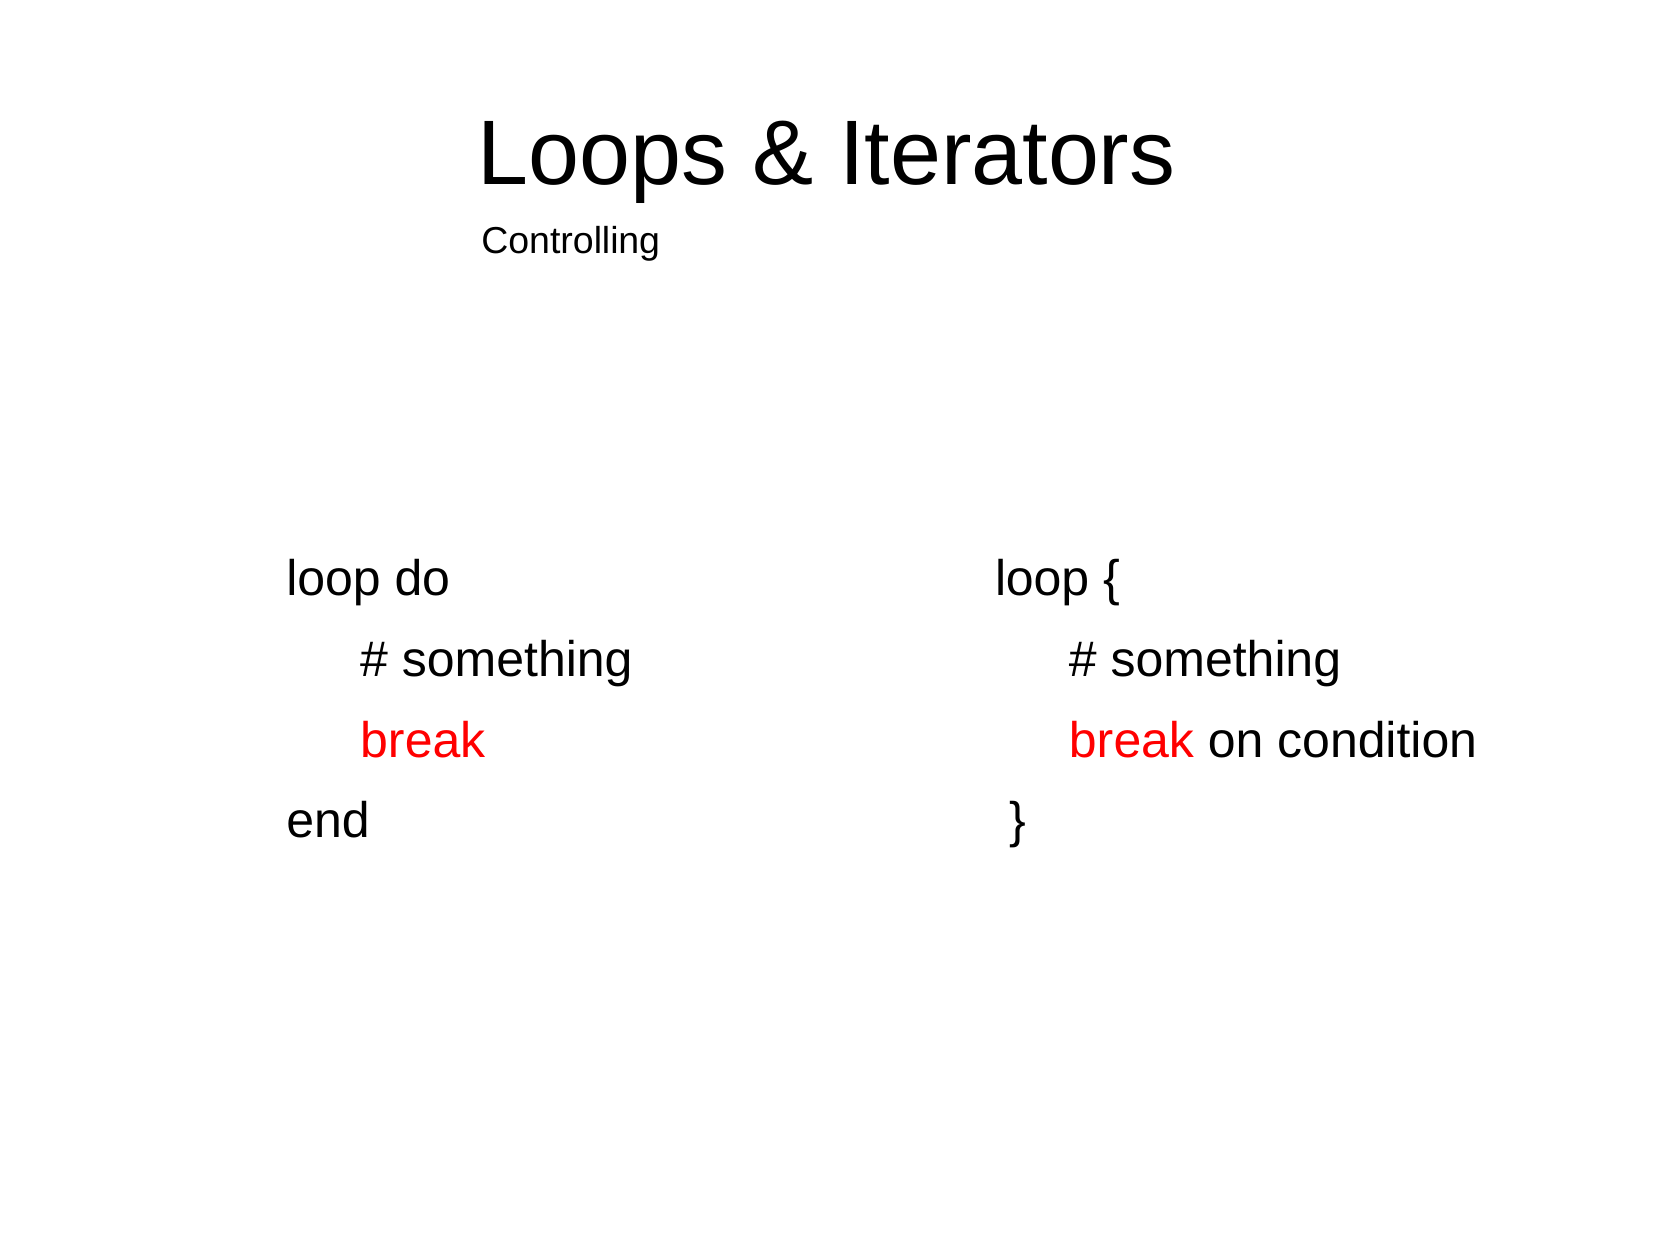

# Loops & Iterators
Controlling
loop do
	# something
	break
end
loop {
	# something
	break on condition
 }